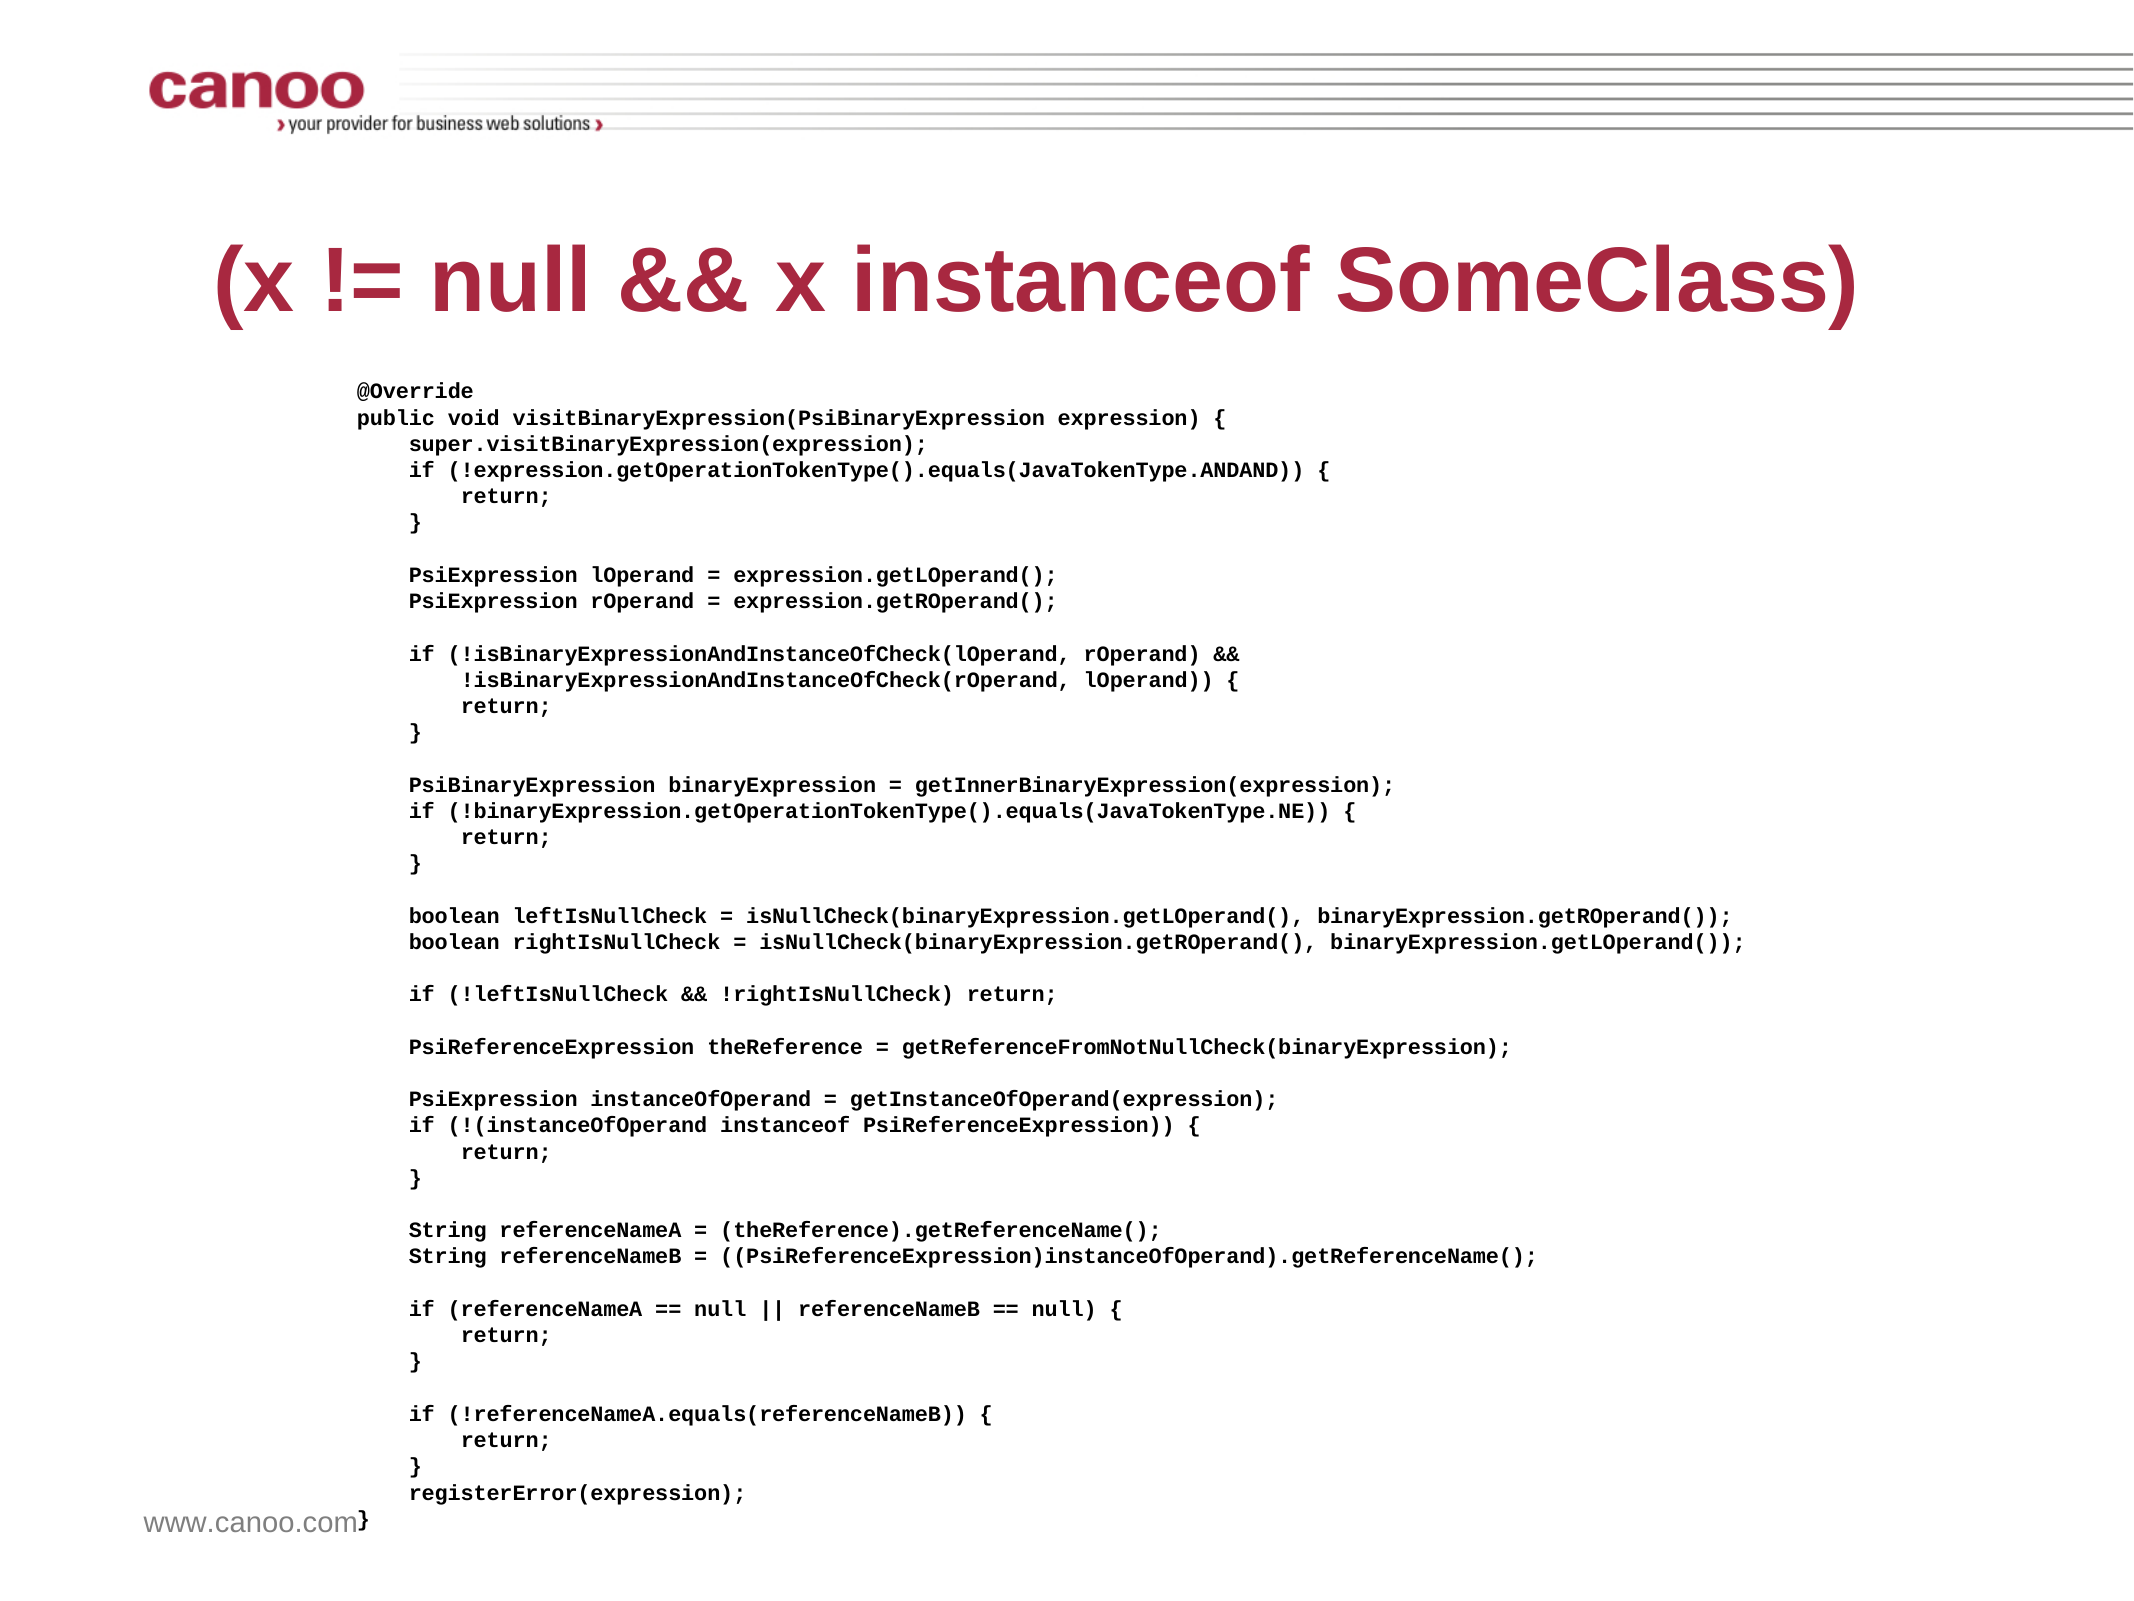

# (x != null && x instanceof SomeClass)
@Override
public void visitBinaryExpression(PsiBinaryExpression expression) {
 super.visitBinaryExpression(expression);
 if (!expression.getOperationTokenType().equals(JavaTokenType.ANDAND)) {
 return;
 }
 PsiExpression lOperand = expression.getLOperand();
 PsiExpression rOperand = expression.getROperand();
 if (!isBinaryExpressionAndInstanceOfCheck(lOperand, rOperand) &&
 !isBinaryExpressionAndInstanceOfCheck(rOperand, lOperand)) {
 return;
 }
 PsiBinaryExpression binaryExpression = getInnerBinaryExpression(expression);
 if (!binaryExpression.getOperationTokenType().equals(JavaTokenType.NE)) {
 return;
 }
 boolean leftIsNullCheck = isNullCheck(binaryExpression.getLOperand(), binaryExpression.getROperand());
 boolean rightIsNullCheck = isNullCheck(binaryExpression.getROperand(), binaryExpression.getLOperand());
 if (!leftIsNullCheck && !rightIsNullCheck) return;
 PsiReferenceExpression theReference = getReferenceFromNotNullCheck(binaryExpression);
 PsiExpression instanceOfOperand = getInstanceOfOperand(expression);
 if (!(instanceOfOperand instanceof PsiReferenceExpression)) {
 return;
 }
 String referenceNameA = (theReference).getReferenceName();
 String referenceNameB = ((PsiReferenceExpression)instanceOfOperand).getReferenceName();
 if (referenceNameA == null || referenceNameB == null) {
 return;
 }
 if (!referenceNameA.equals(referenceNameB)) {
 return;
 }
 registerError(expression);
}